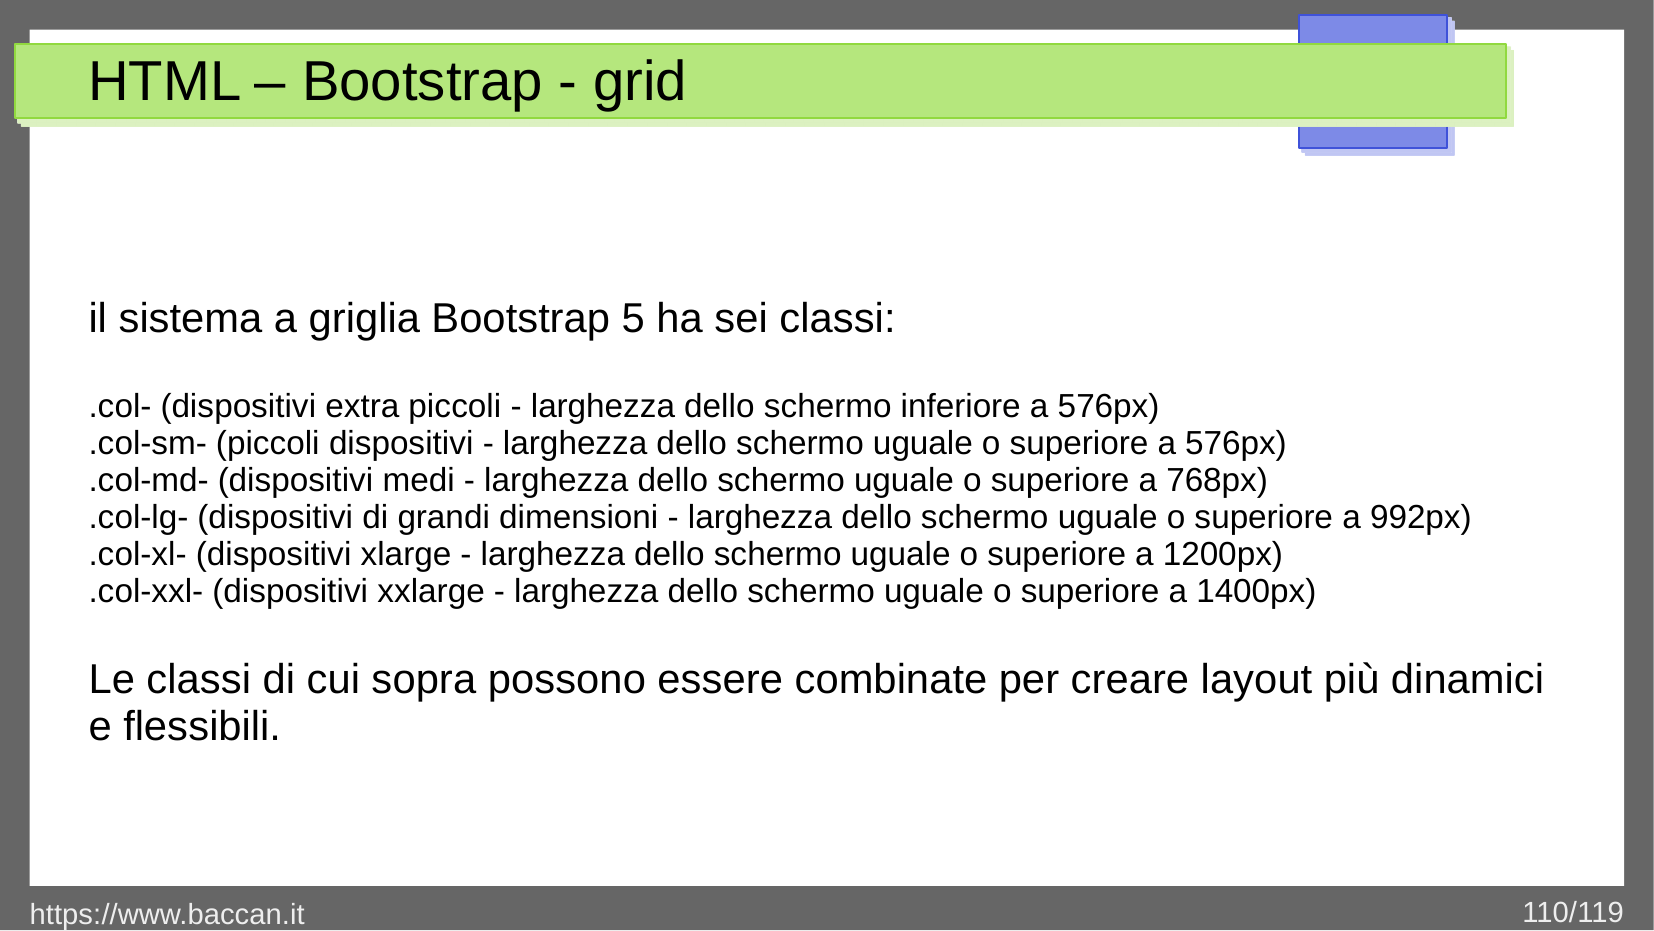

# HTML – Bootstrap - grid
il sistema a griglia Bootstrap 5 ha sei classi:
.col- (dispositivi extra piccoli - larghezza dello schermo inferiore a 576px)
.col-sm- (piccoli dispositivi - larghezza dello schermo uguale o superiore a 576px)
.col-md- (dispositivi medi - larghezza dello schermo uguale o superiore a 768px)
.col-lg- (dispositivi di grandi dimensioni - larghezza dello schermo uguale o superiore a 992px)
.col-xl- (dispositivi xlarge - larghezza dello schermo uguale o superiore a 1200px)
.col-xxl- (dispositivi xxlarge - larghezza dello schermo uguale o superiore a 1400px)
Le classi di cui sopra possono essere combinate per creare layout più dinamici e flessibili.
110
https://www.baccan.it